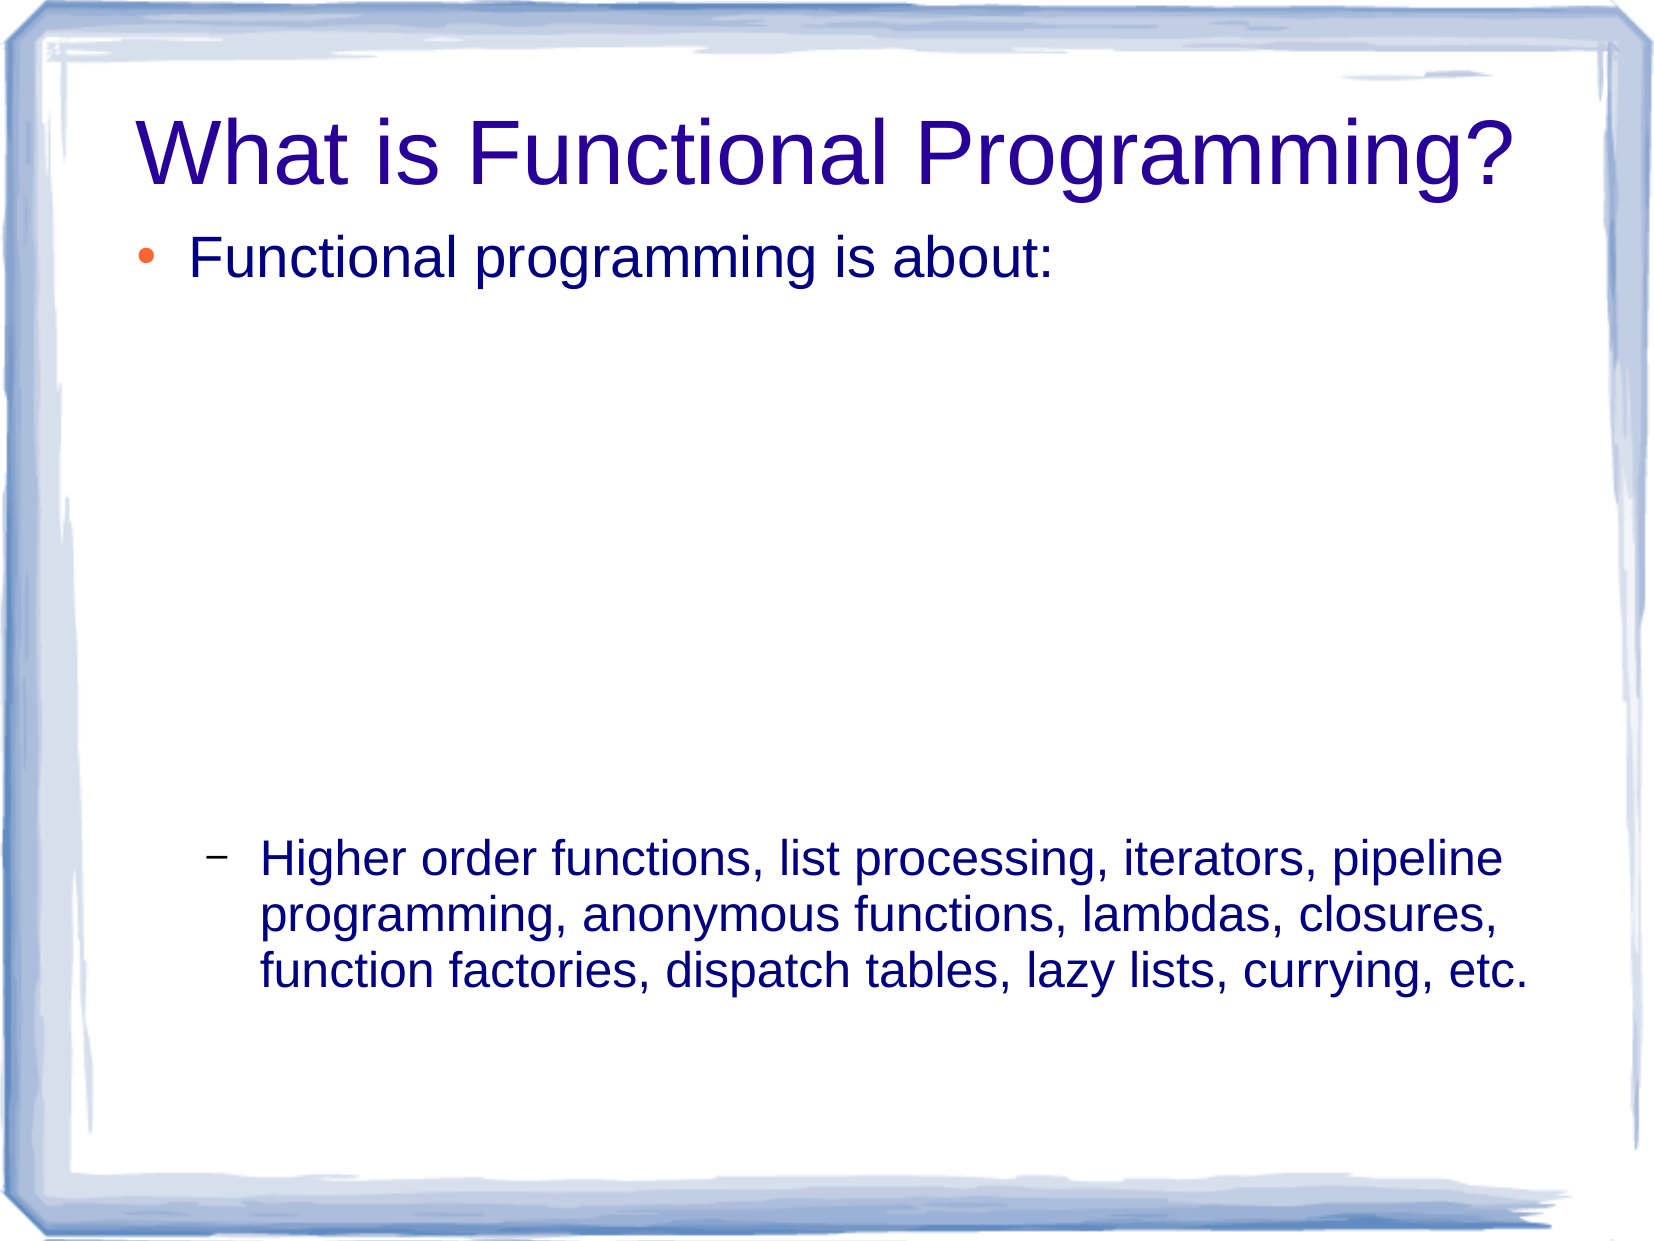

# What is Functional Programming?
Functional programming is about:
Higher order functions, list processing, iterators, pipeline programming, anonymous functions, lambdas, closures, function factories, dispatch tables, lazy lists, currying, etc.